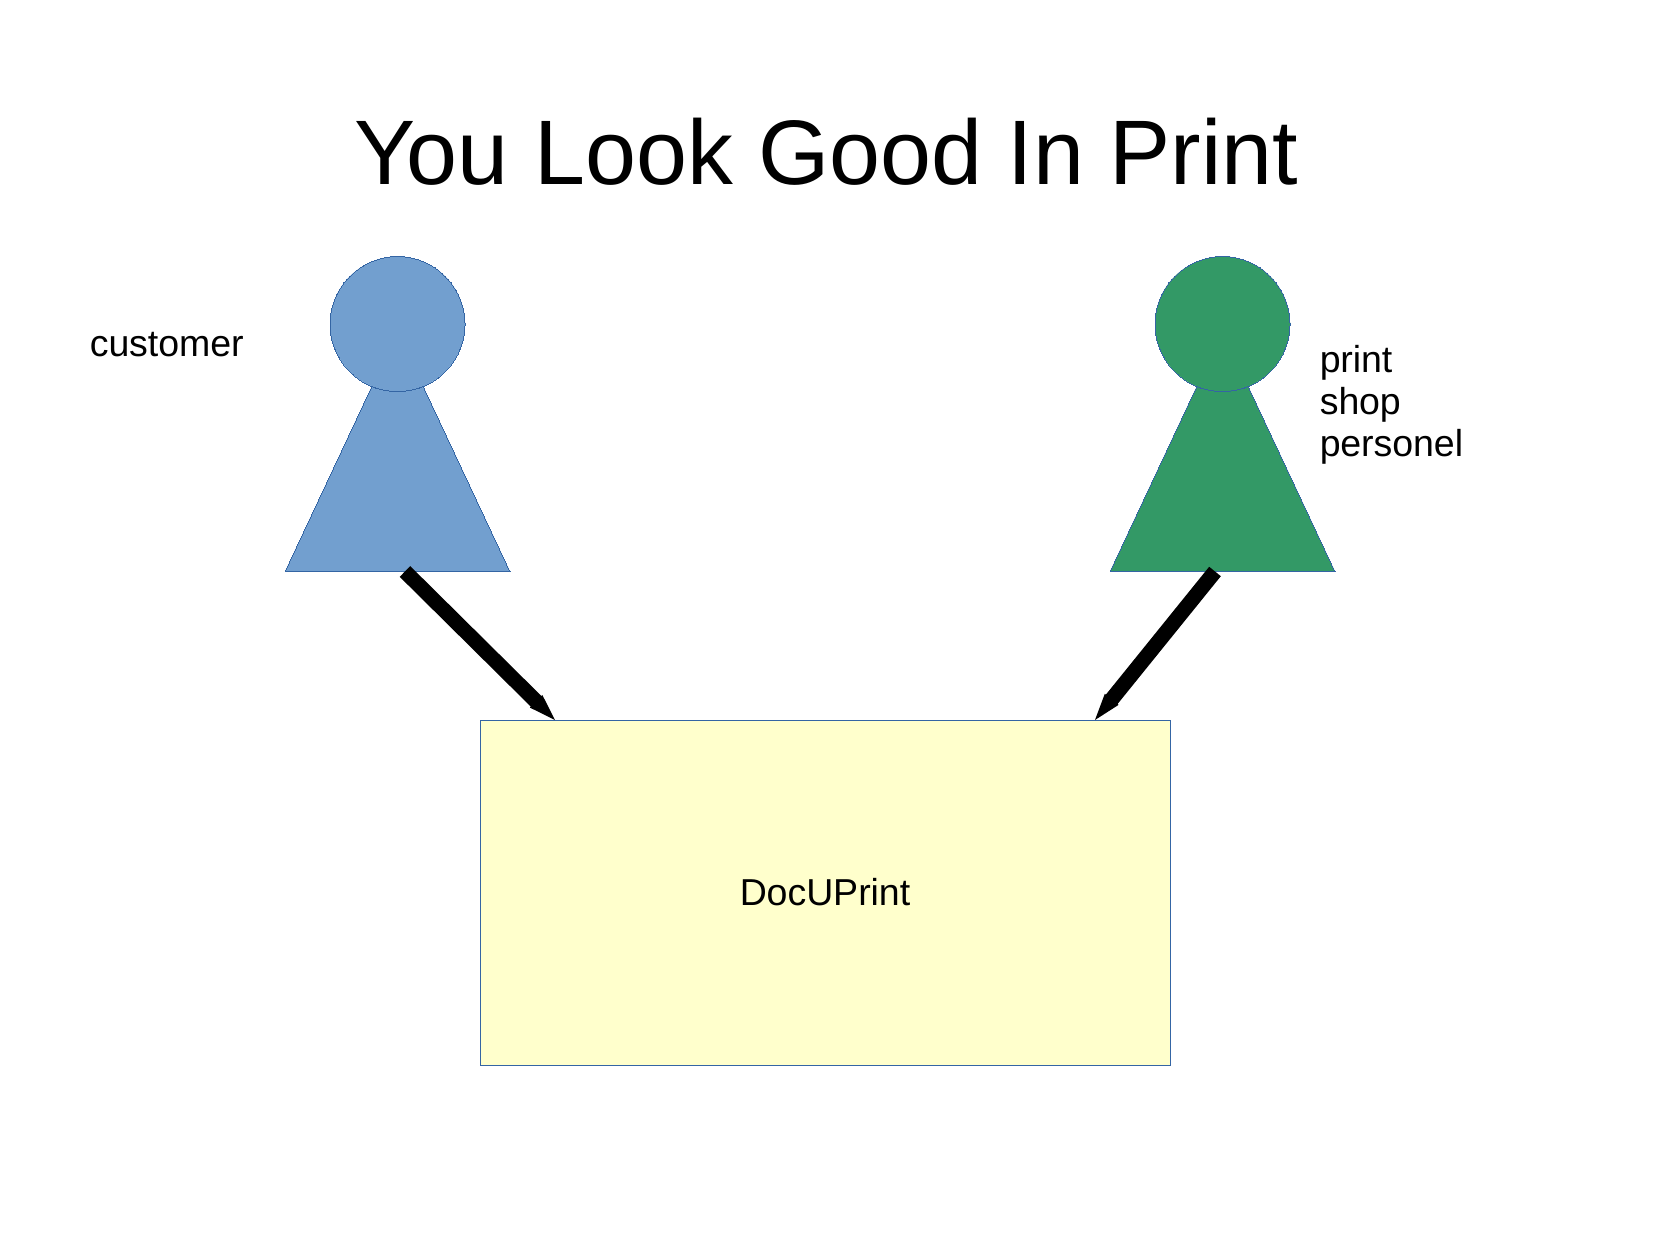

# You Look Good In Print
customer
print
shop
personel
DocUPrint